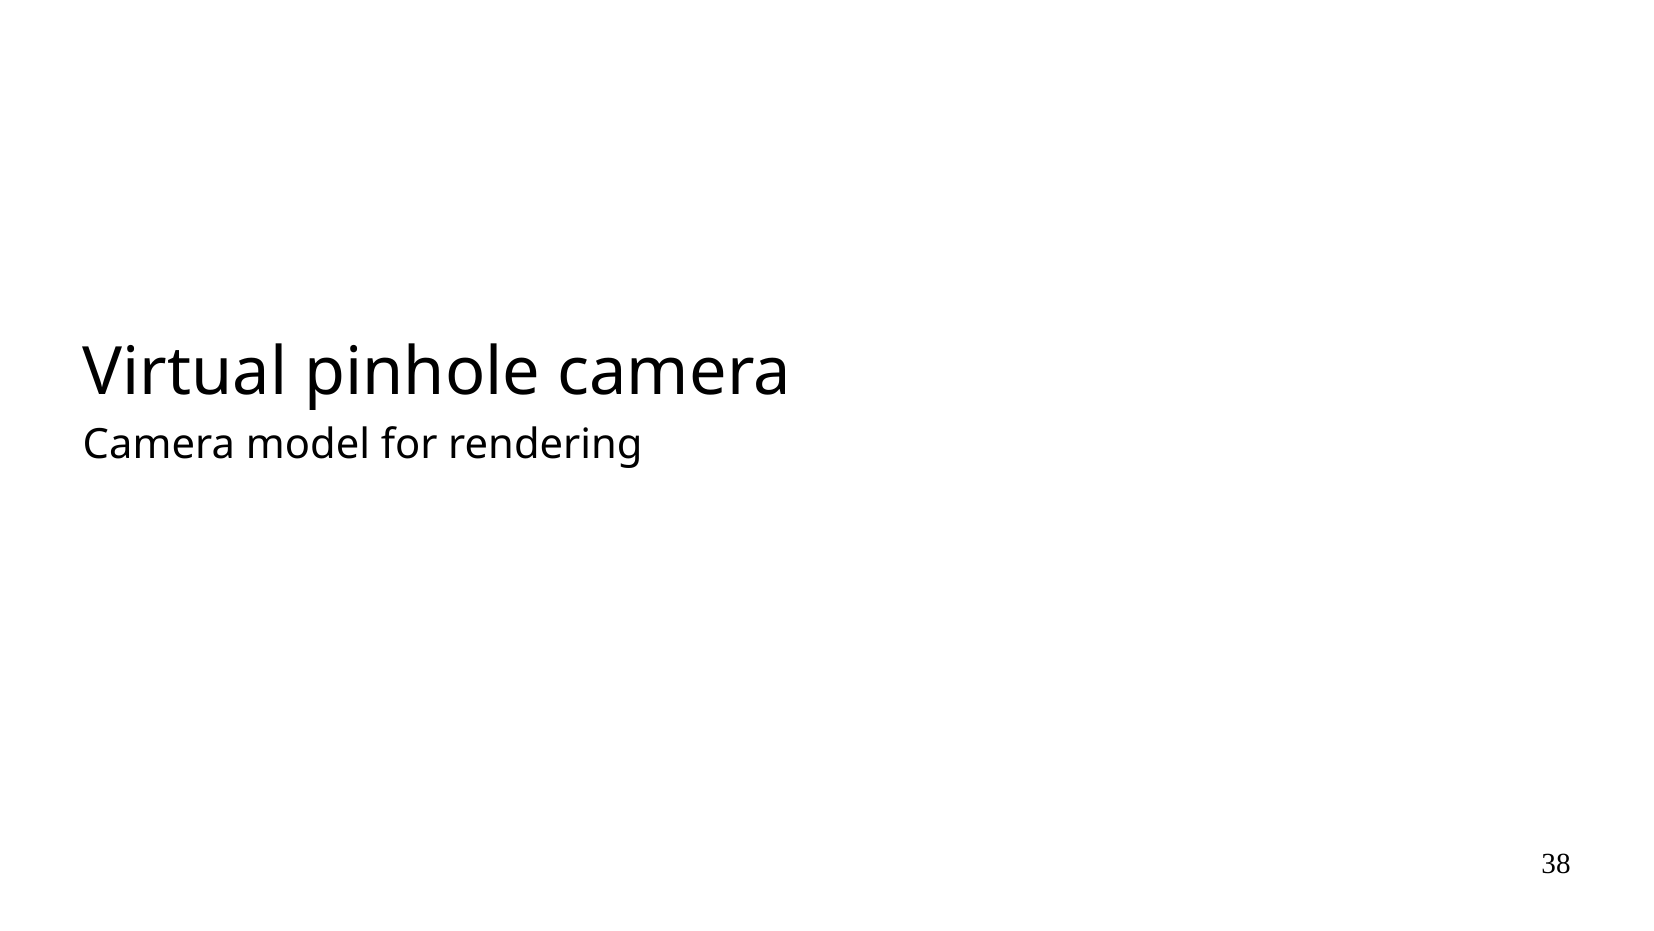

# Virtual pinhole camera
Camera model for rendering
38